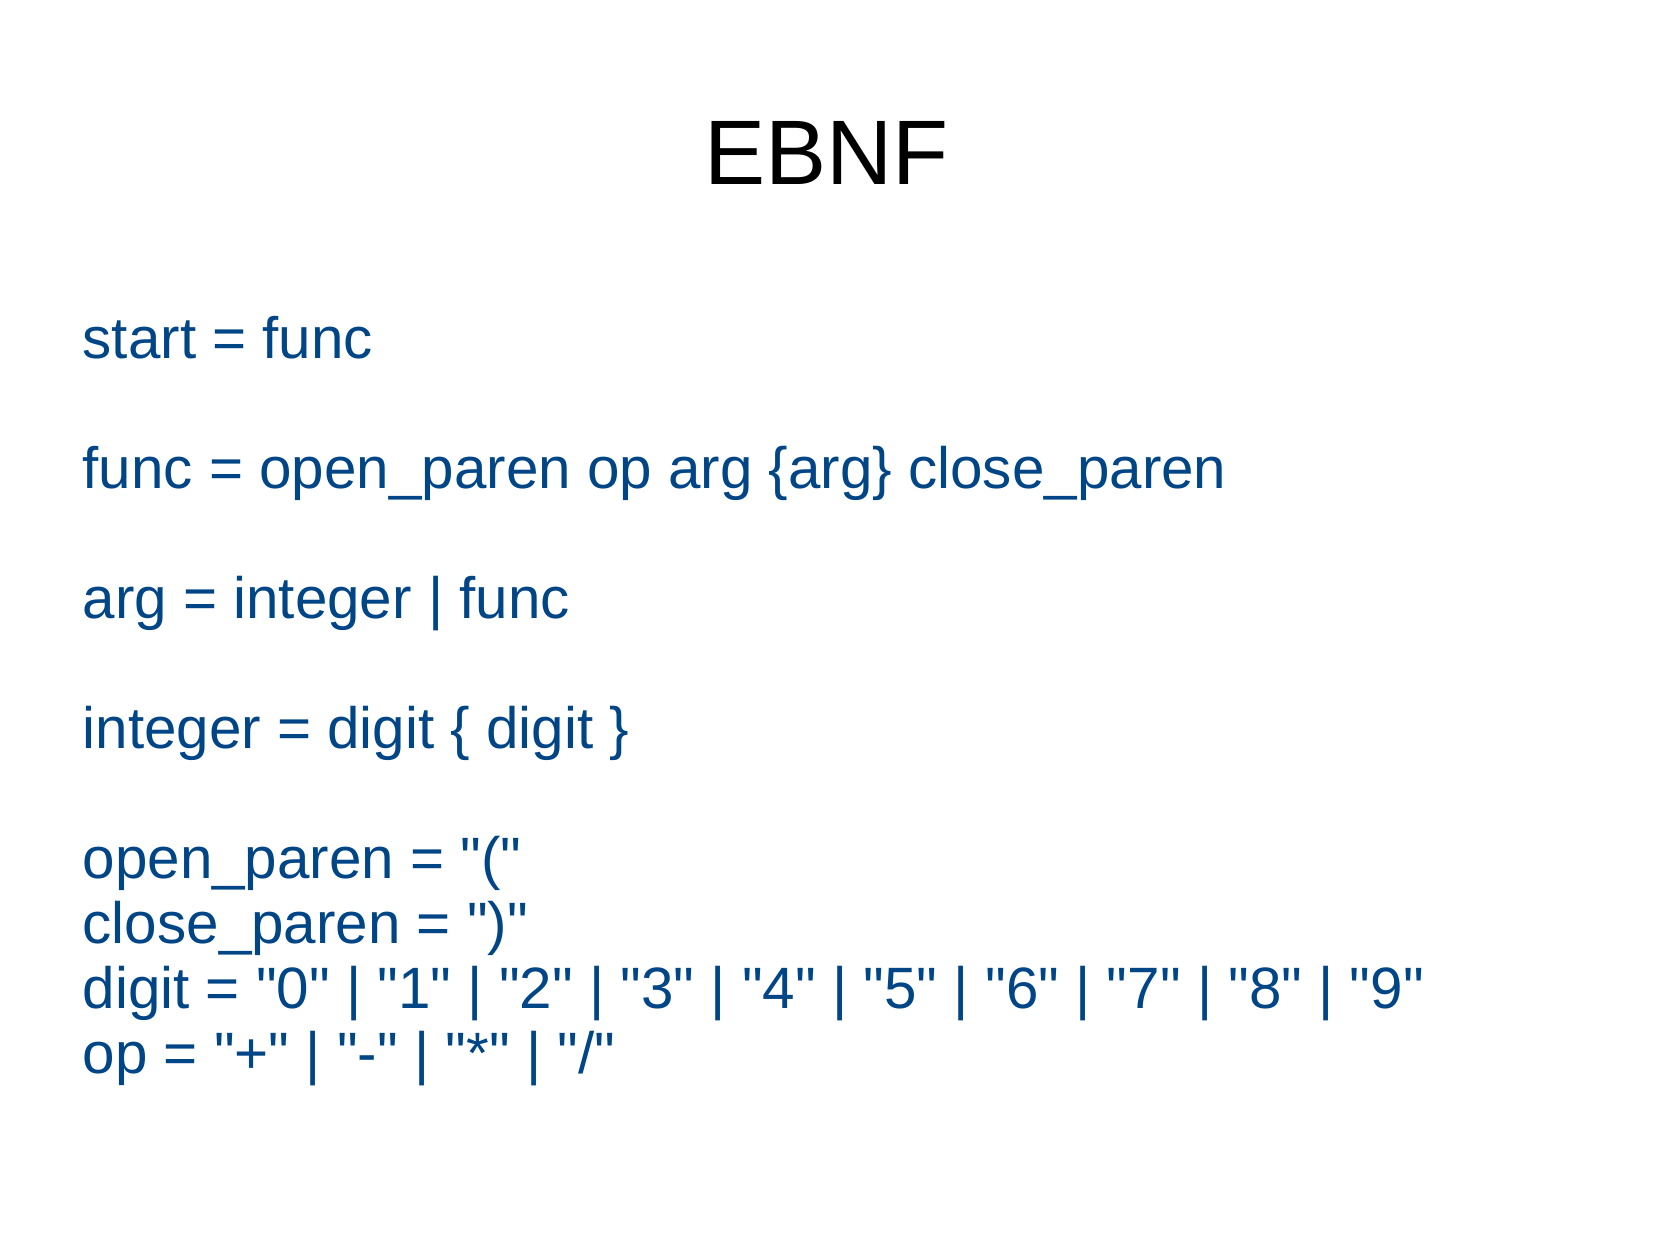

# EBNF
start = func
func = open_paren op arg {arg} close_paren
arg = integer | func
integer = digit { digit }
open_paren = "("
close_paren = ")"
digit = "0" | "1" | "2" | "3" | "4" | "5" | "6" | "7" | "8" | "9"
op = "+" | "-" | "*" | "/"